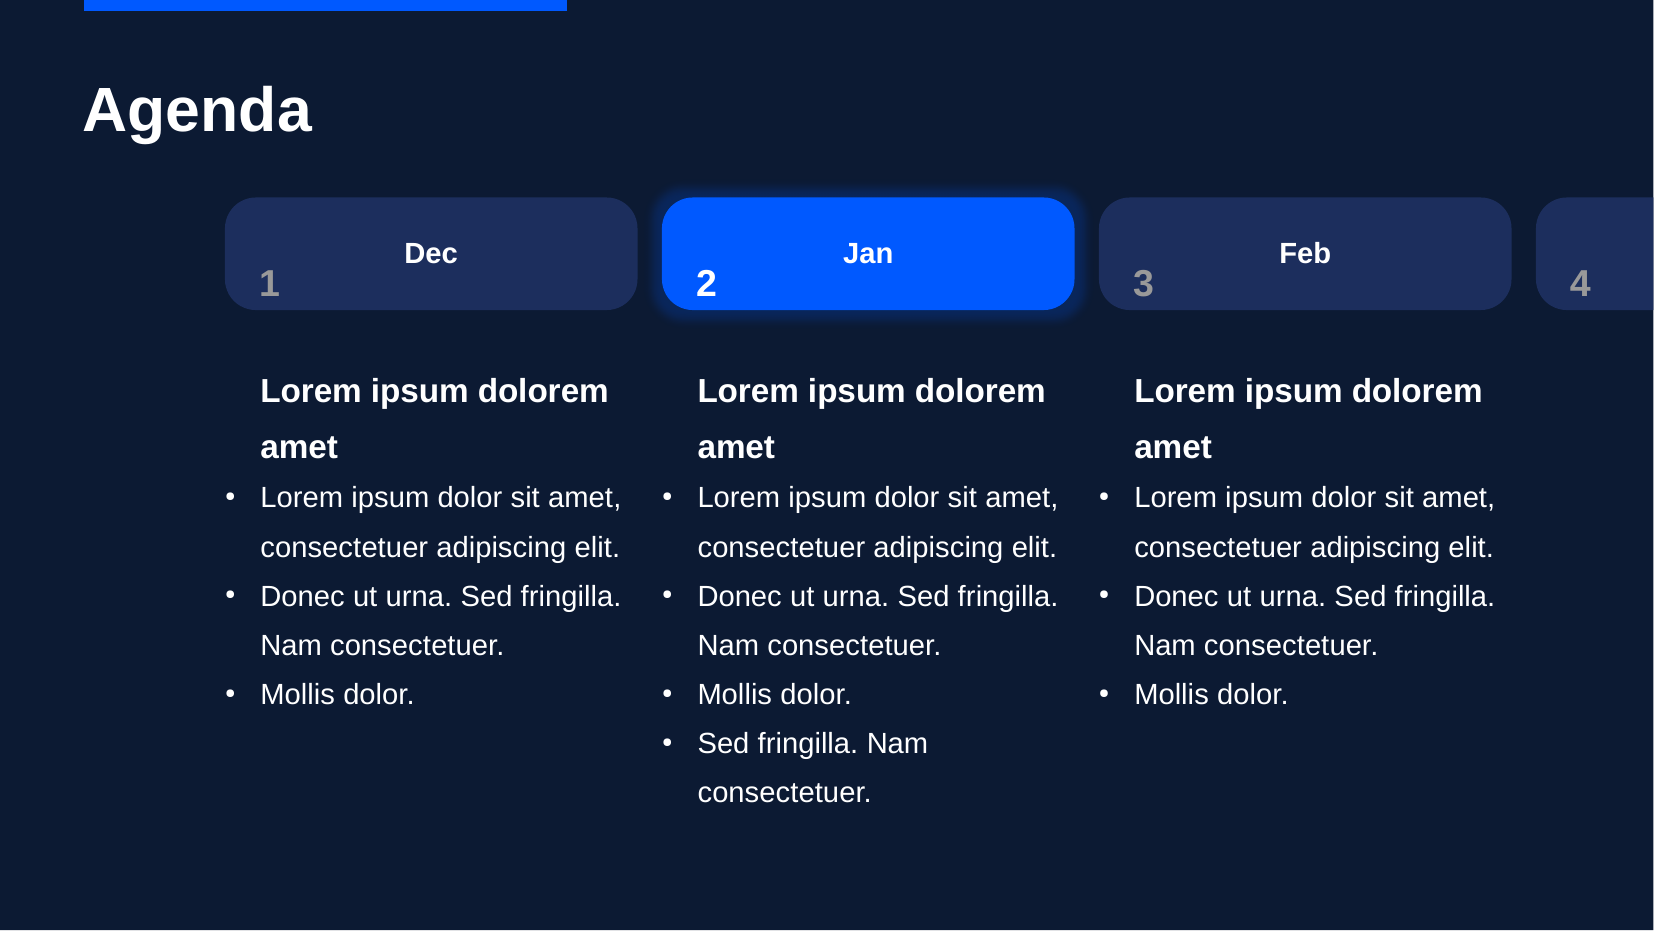

# Agenda
Dec
Jan
Feb
1
2
3
4
Lorem ipsum dolorem amet
Lorem ipsum dolor sit amet, consectetuer adipiscing elit.
Donec ut urna. Sed fringilla. Nam consectetuer.
Mollis dolor.
Lorem ipsum dolorem amet
Lorem ipsum dolor sit amet, consectetuer adipiscing elit.
Donec ut urna. Sed fringilla. Nam consectetuer.
Mollis dolor.
Sed fringilla. Nam consectetuer.
Lorem ipsum dolorem amet
Lorem ipsum dolor sit amet, consectetuer adipiscing elit.
Donec ut urna. Sed fringilla. Nam consectetuer.
Mollis dolor.